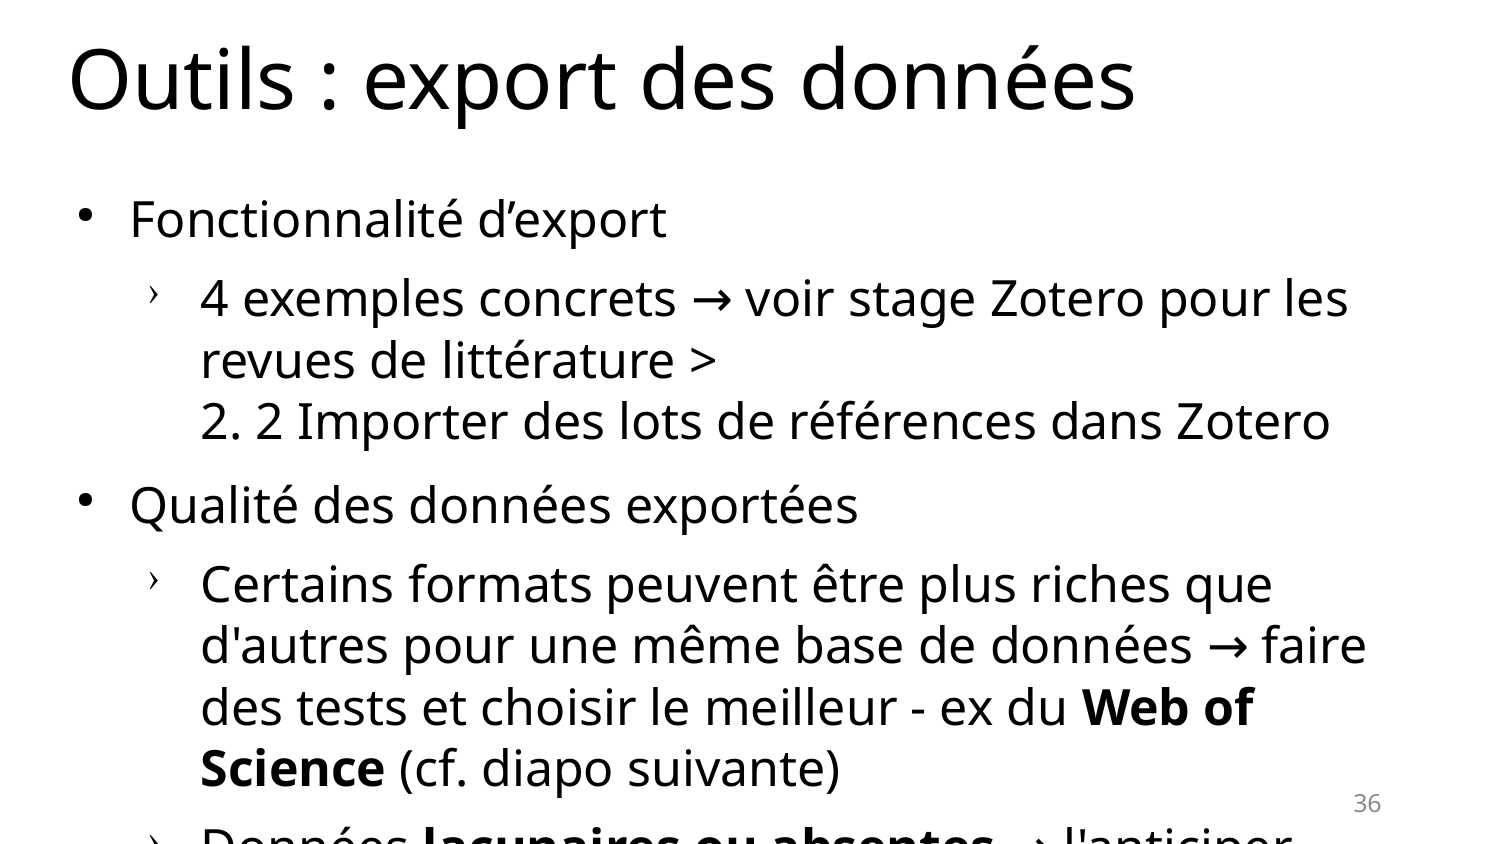

# Outils : export des données
Fonctionnalité d’export
4 exemples concrets → voir stage Zotero pour les revues de littérature > 2. 2 Importer des lots de références dans Zotero
Qualité des données exportées
Certains formats peuvent être plus riches que d'autres pour une même base de données → faire des tests et choisir le meilleur - ex du Web of Science (cf. diapo suivante)
Données lacunaires ou absentes → l'anticiper - exemple du résumé de Google Scholar : le résumé est en fait généralement un extrait
36